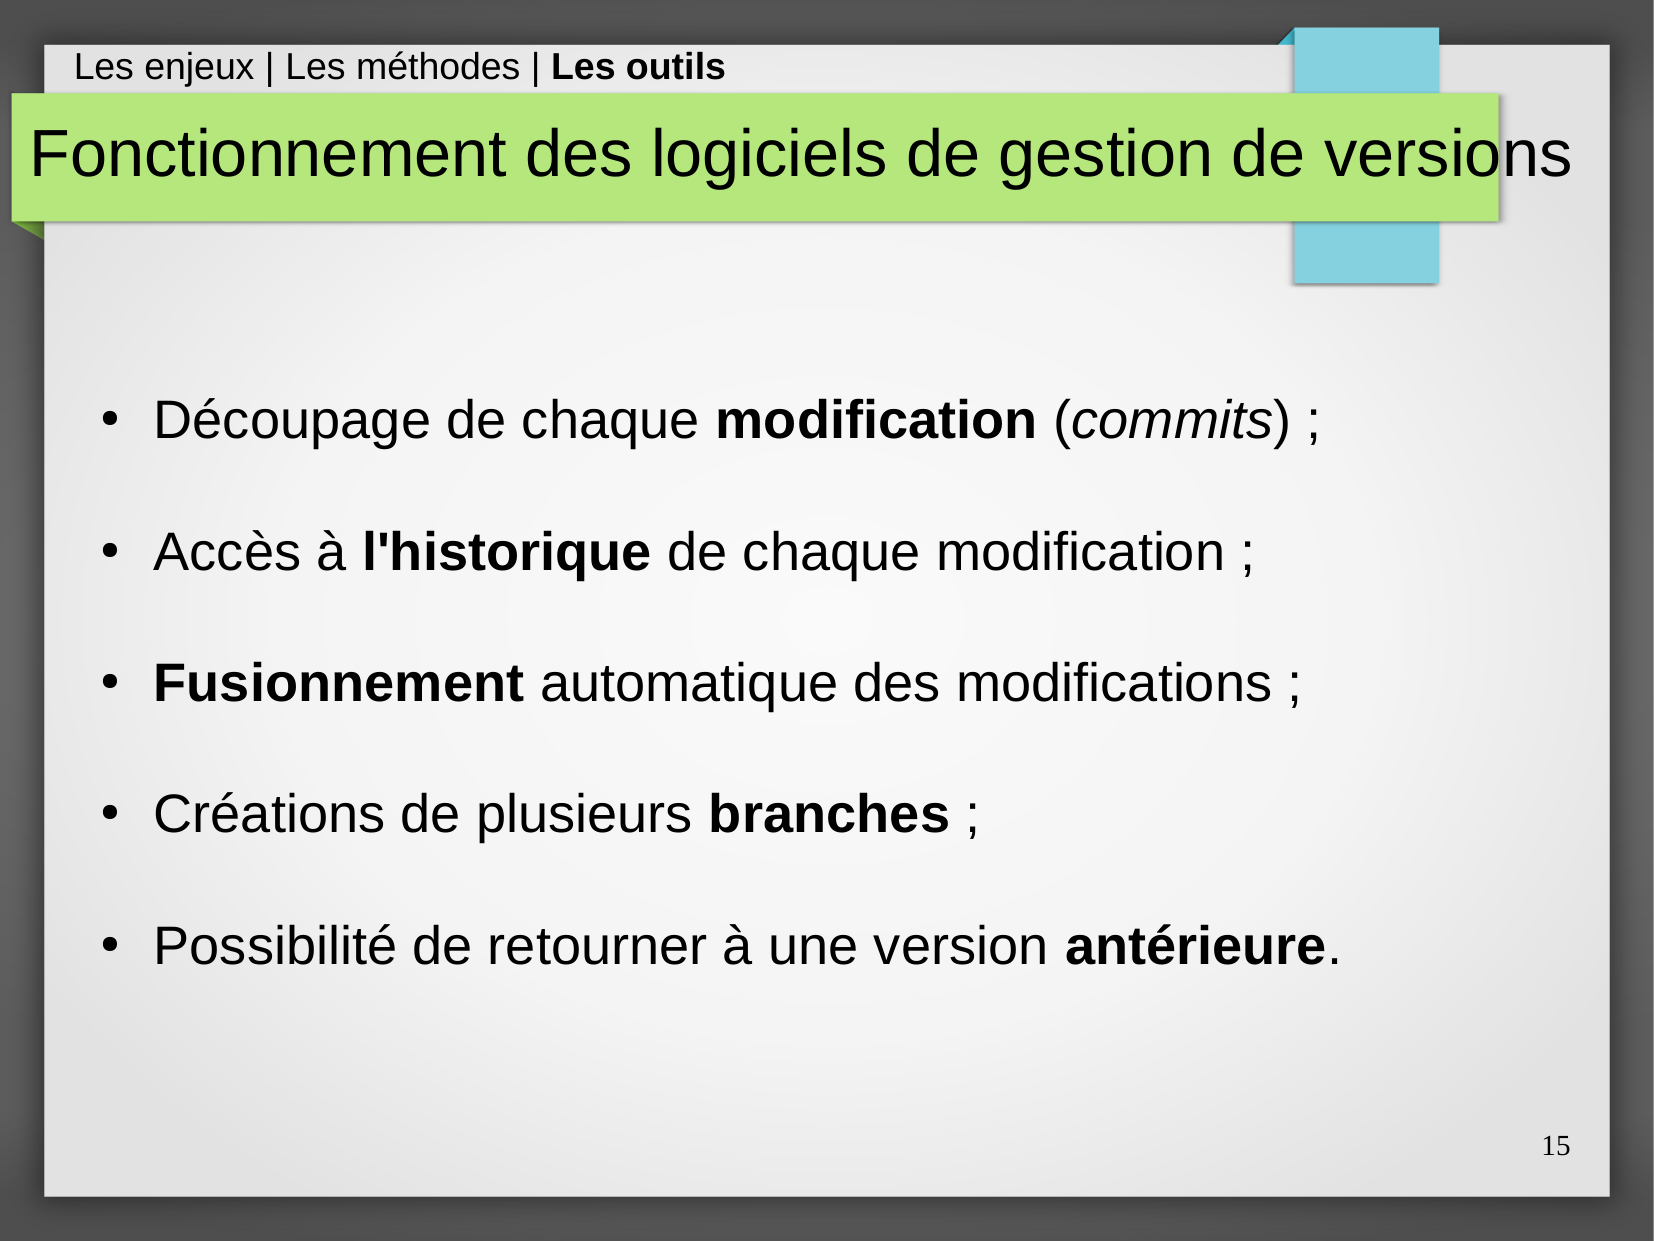

Les enjeux | Les méthodes | Les outils
# Fonctionnement des logiciels de gestion de versions
Découpage de chaque modification (commits) ;
Accès à l'historique de chaque modification ;
Fusionnement automatique des modifications ;
Créations de plusieurs branches ;
Possibilité de retourner à une version antérieure.
15